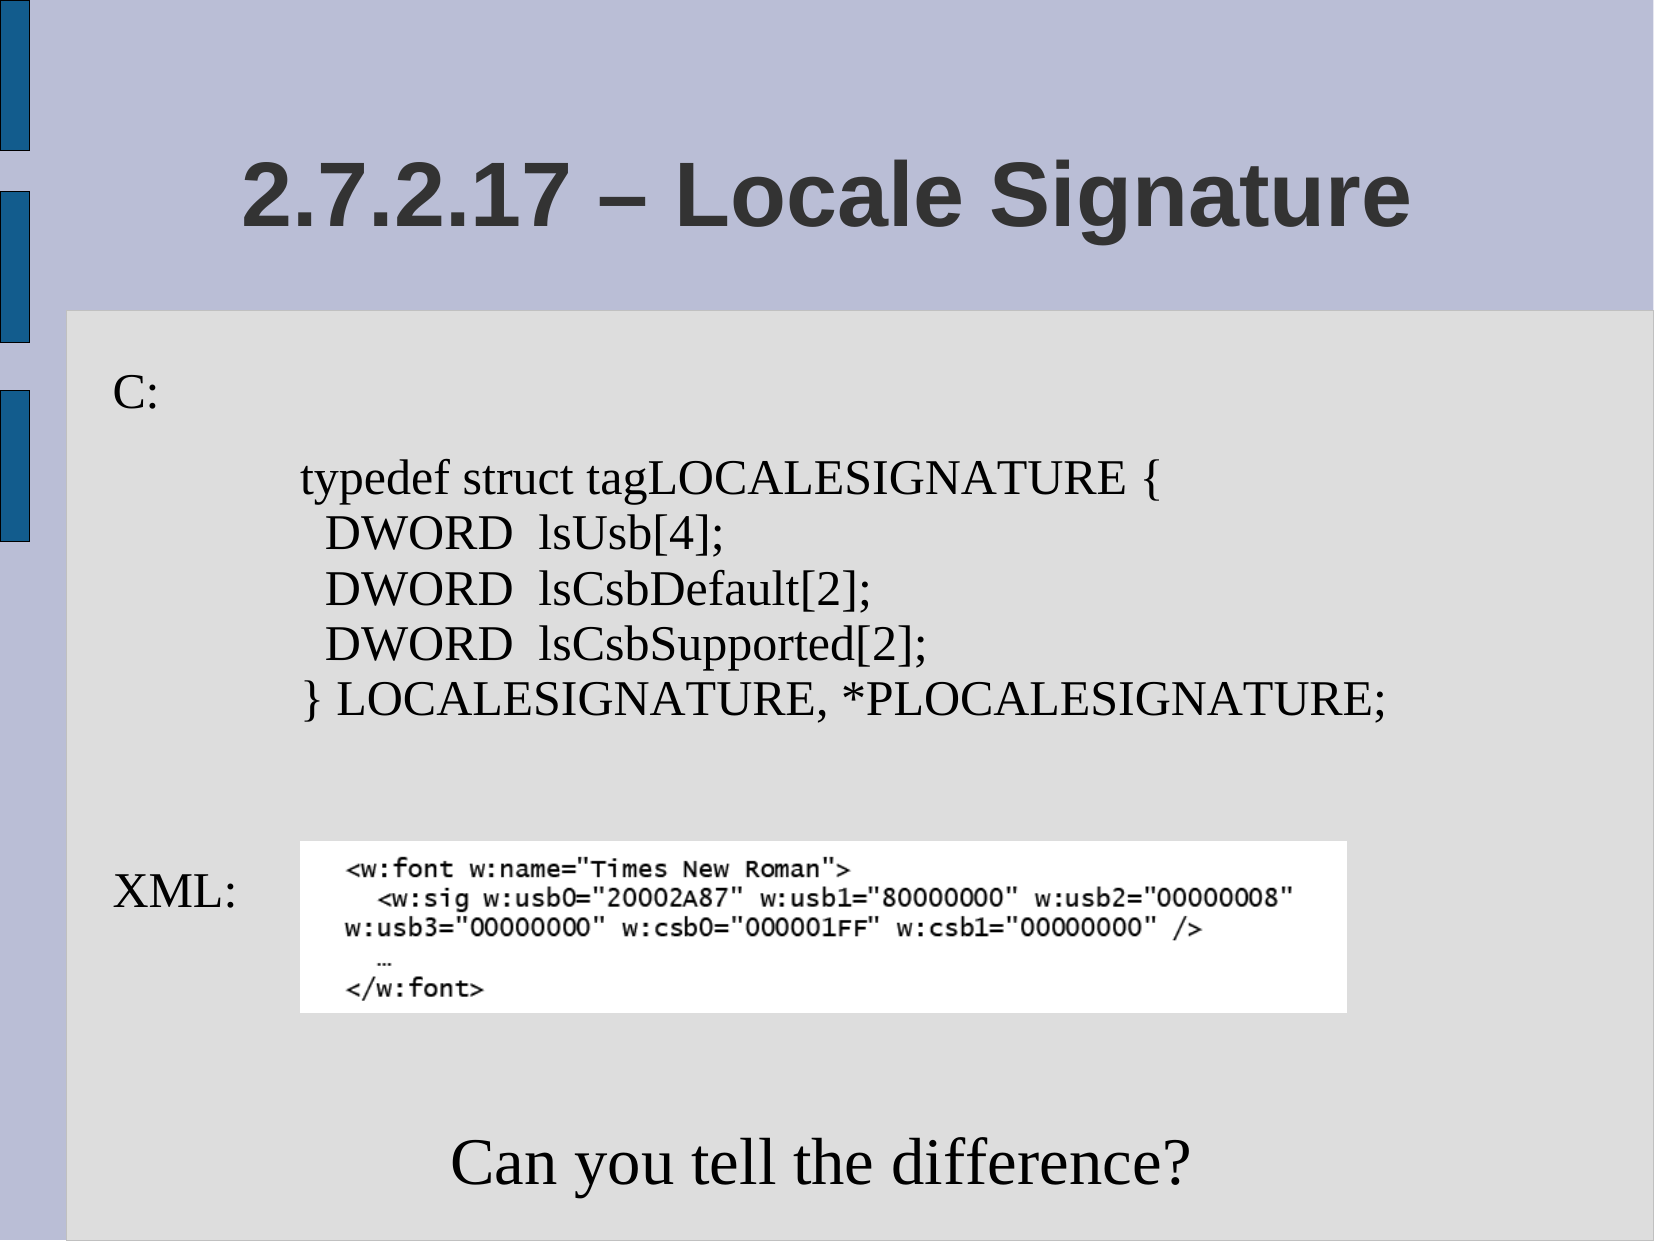

# 2.7.2.17 – Locale Signature
C:
typedef struct tagLOCALESIGNATURE {
 DWORD lsUsb[4];
 DWORD lsCsbDefault[2];
 DWORD lsCsbSupported[2];
} LOCALESIGNATURE, *PLOCALESIGNATURE;
XML:
Can you tell the difference?